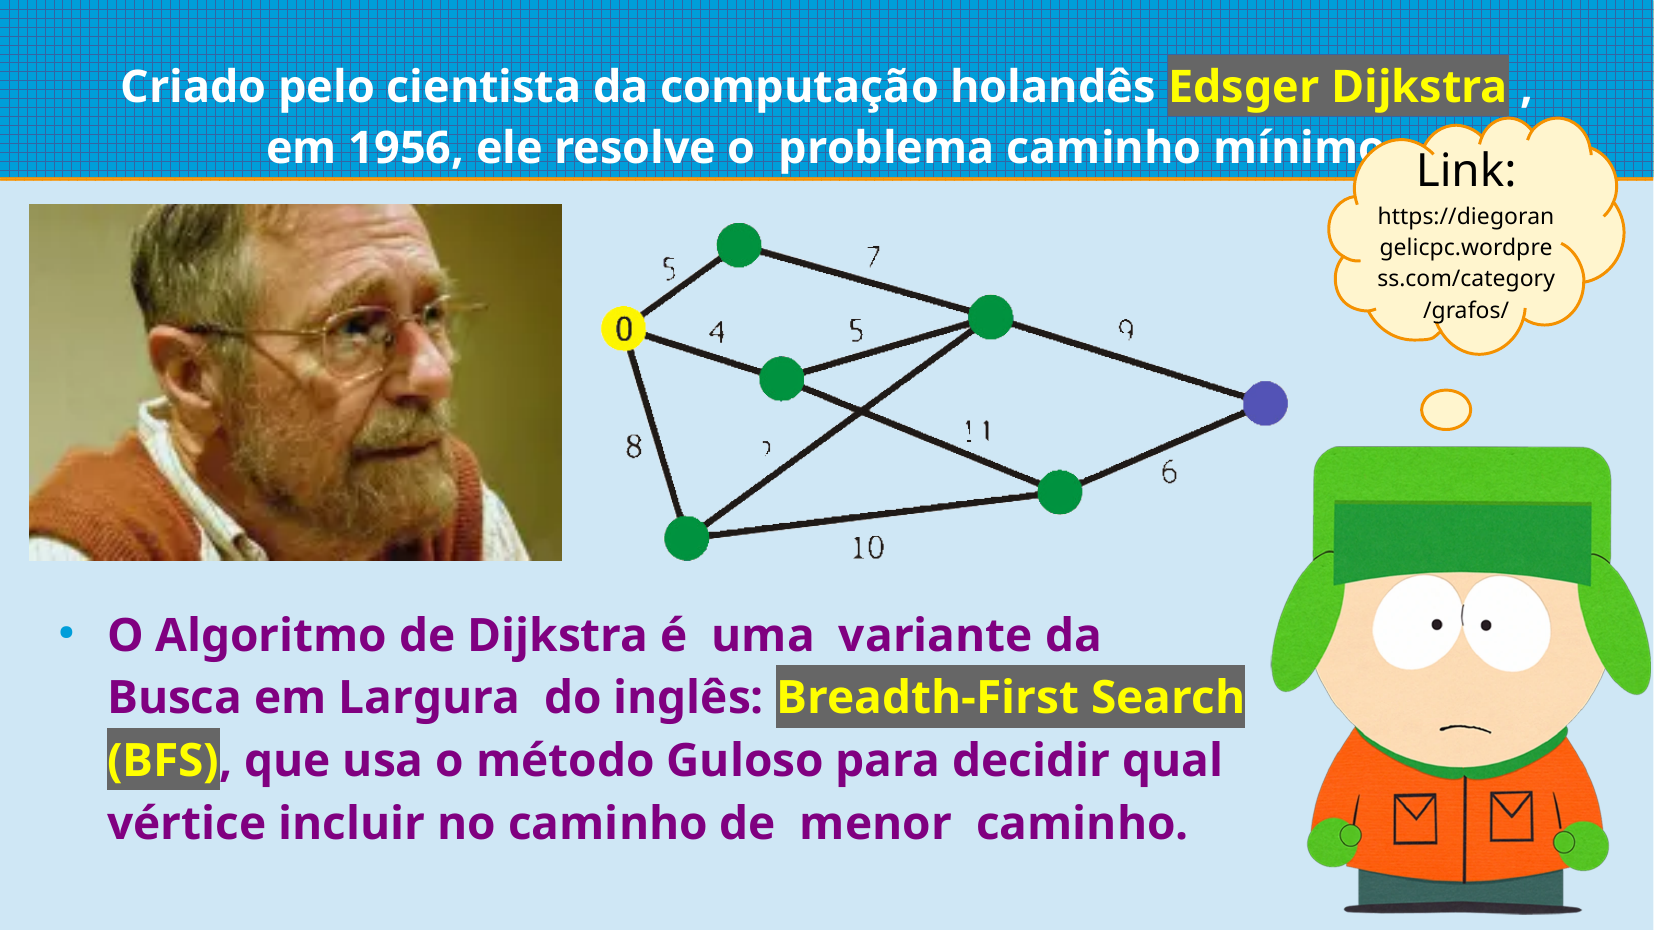

# Criado pelo cientista da computação holandês Edsger Dijkstra , em 1956, ele resolve o problema caminho mínimo
Link: https://diegorangelicpc.wordpress.com/category/grafos/
O Algoritmo de Dijkstra é uma variante da Busca em Largura do inglês: Breadth-First Search (BFS), que usa o método Guloso para decidir qual vértice incluir no caminho de menor caminho.